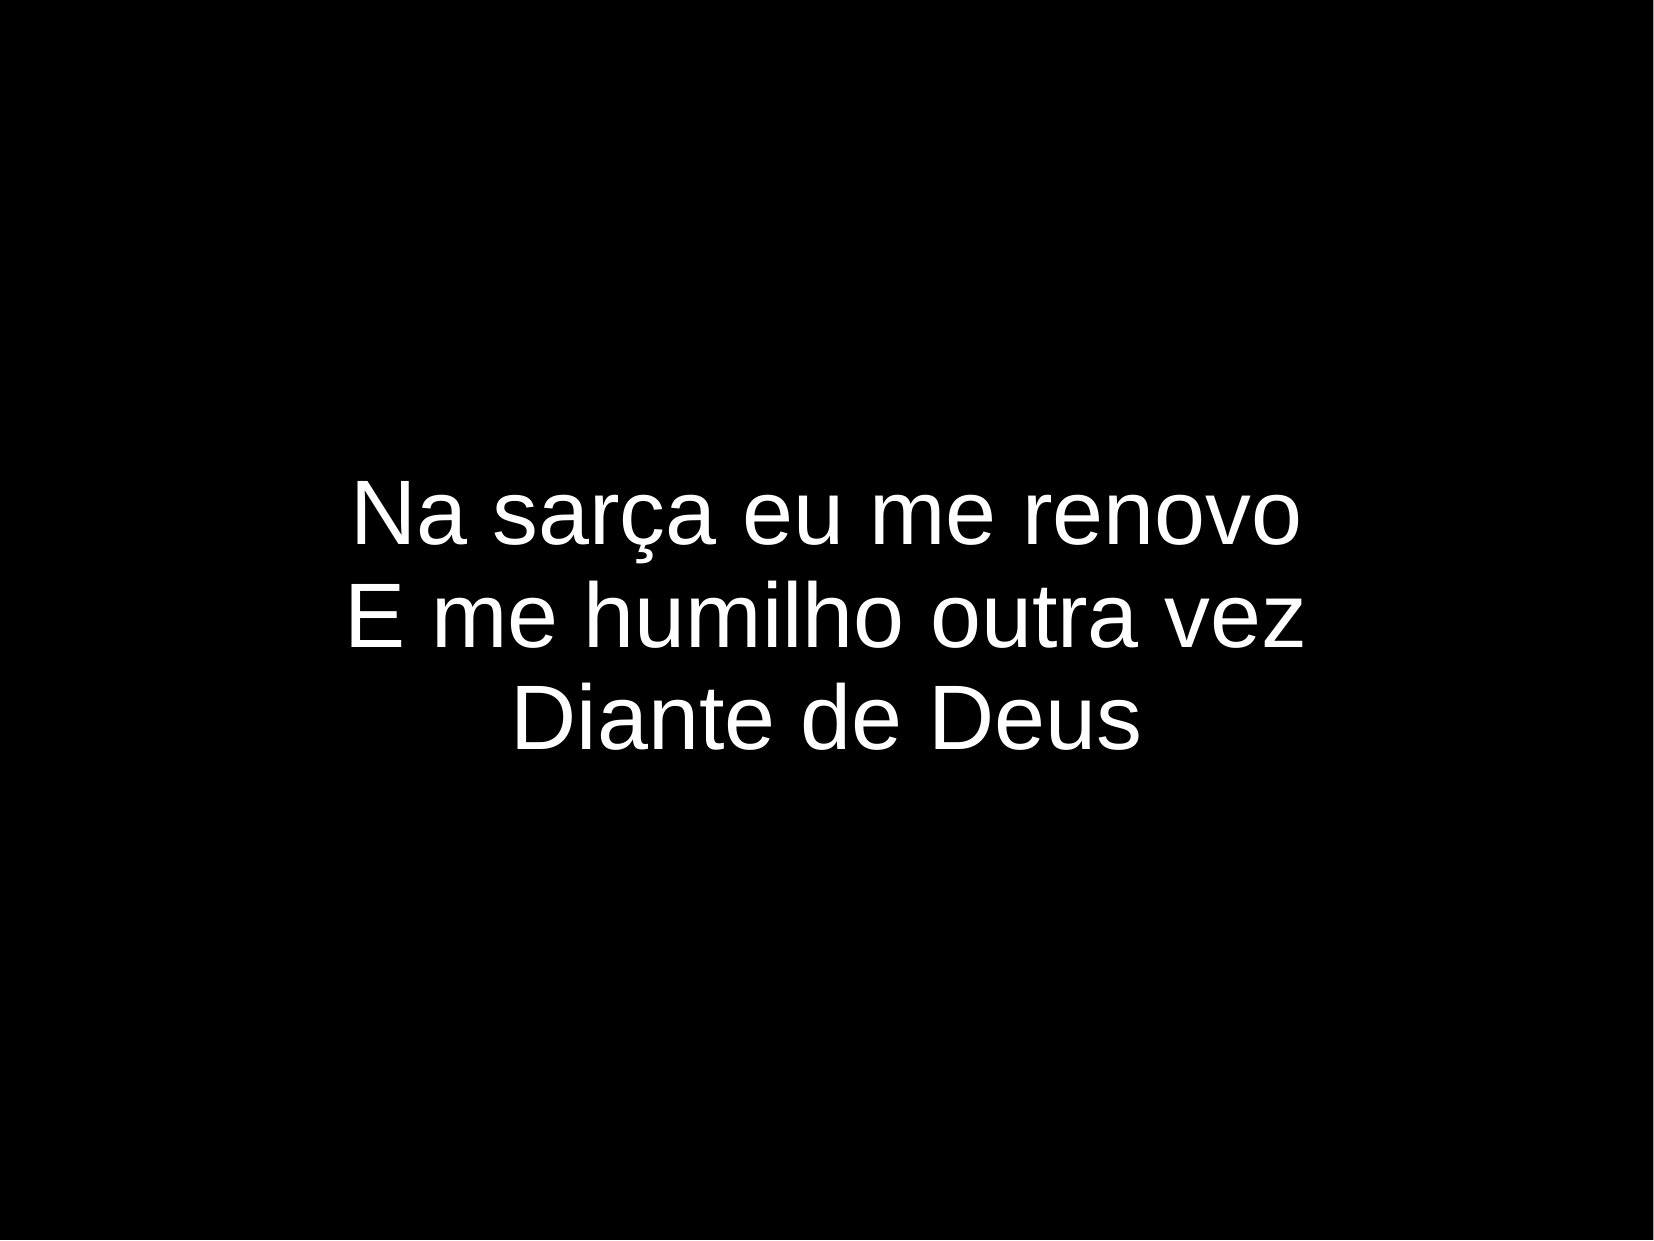

# Na sarça eu me renovo
E me humilho outra vez
Diante de Deus